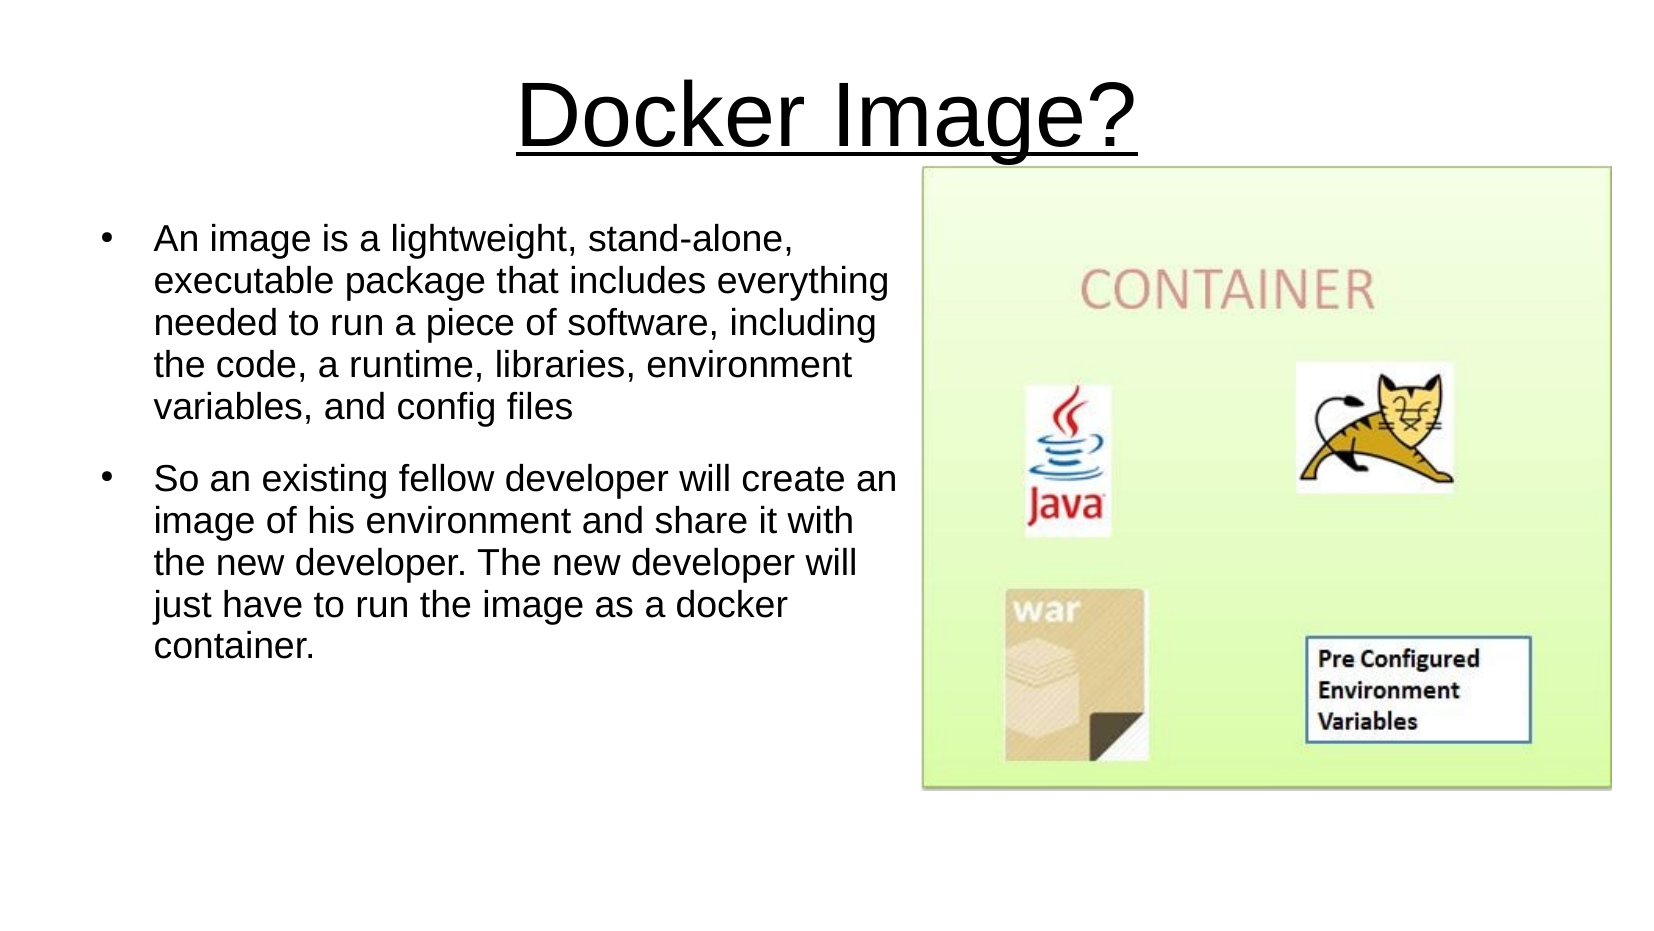

# Docker Image?
An image is a lightweight, stand-alone, executable package that includes everything needed to run a piece of software, including the code, a runtime, libraries, environment variables, and config files
So an existing fellow developer will create an image of his environment and share it with the new developer. The new developer will just have to run the image as a docker container.